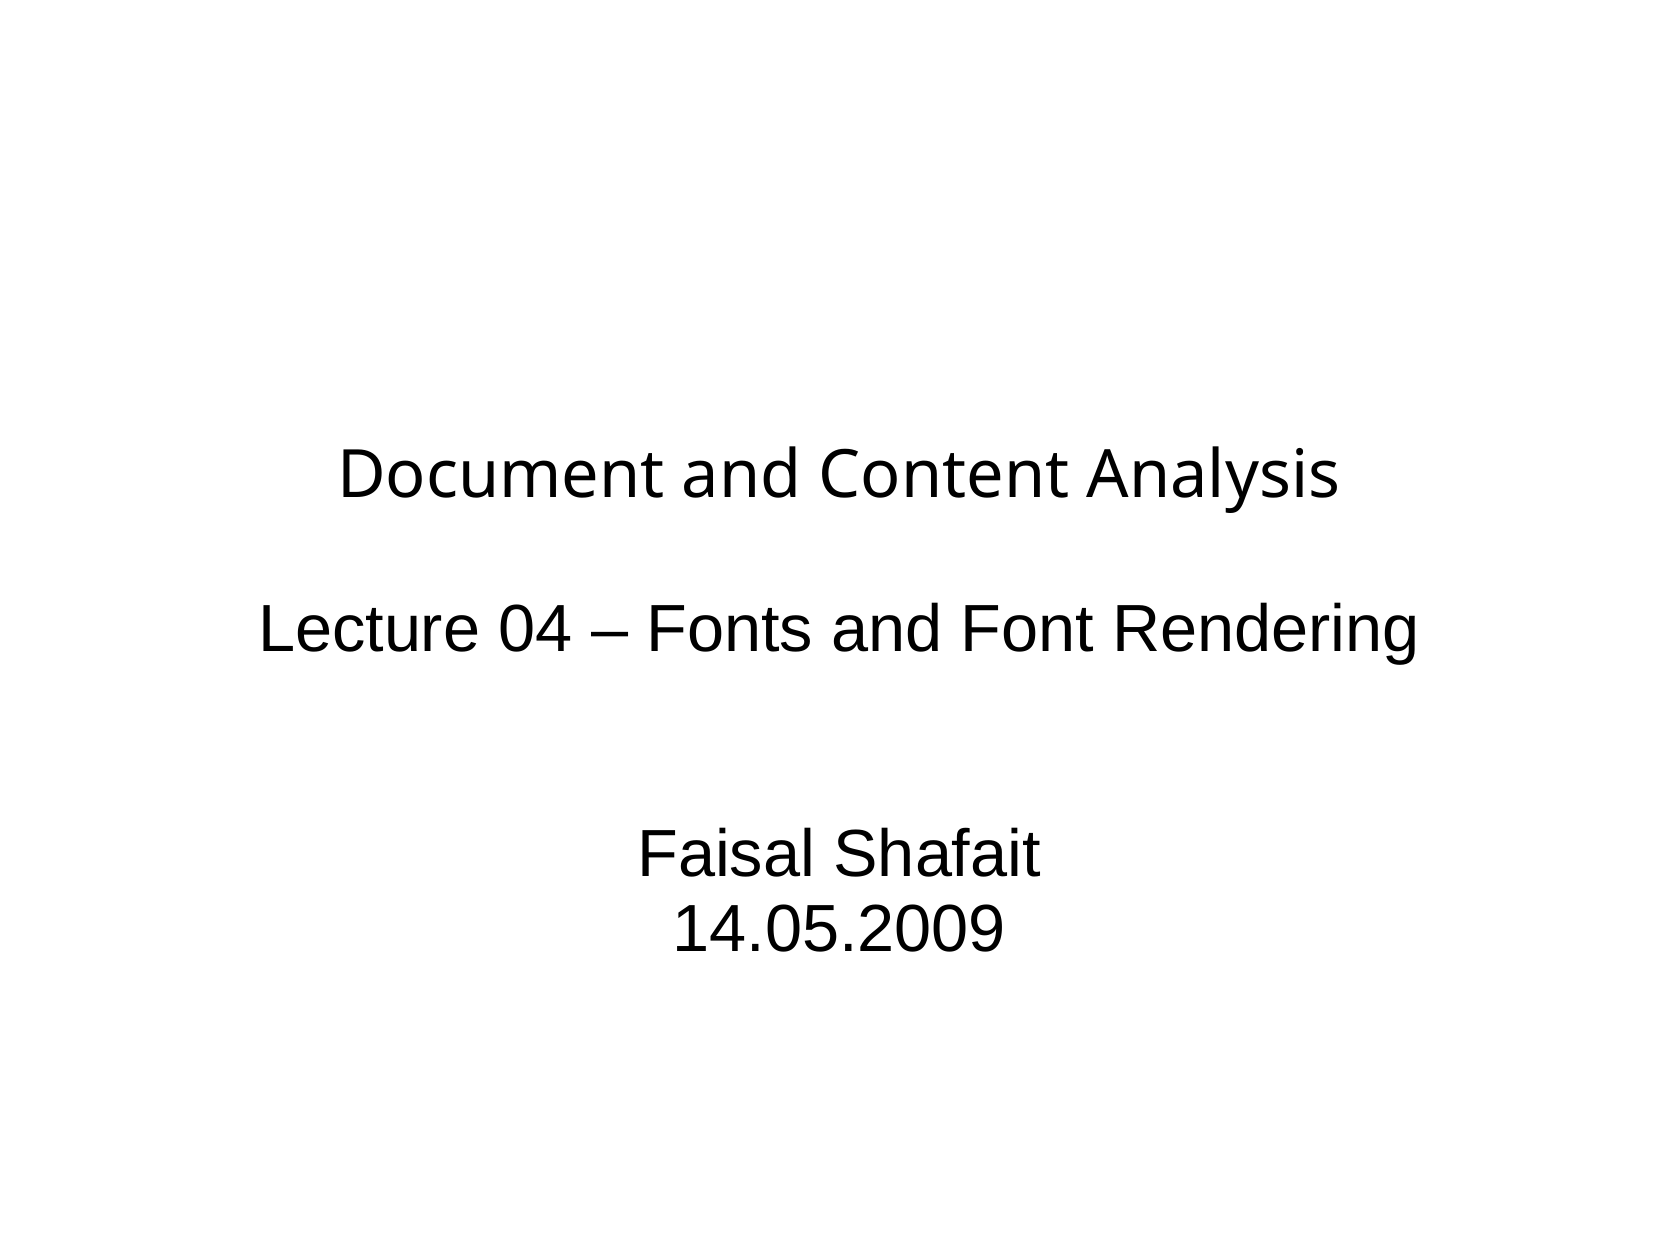

# Document and Content Analysis
Lecture 04 – Fonts and Font Rendering
Faisal Shafait
14.05.2009